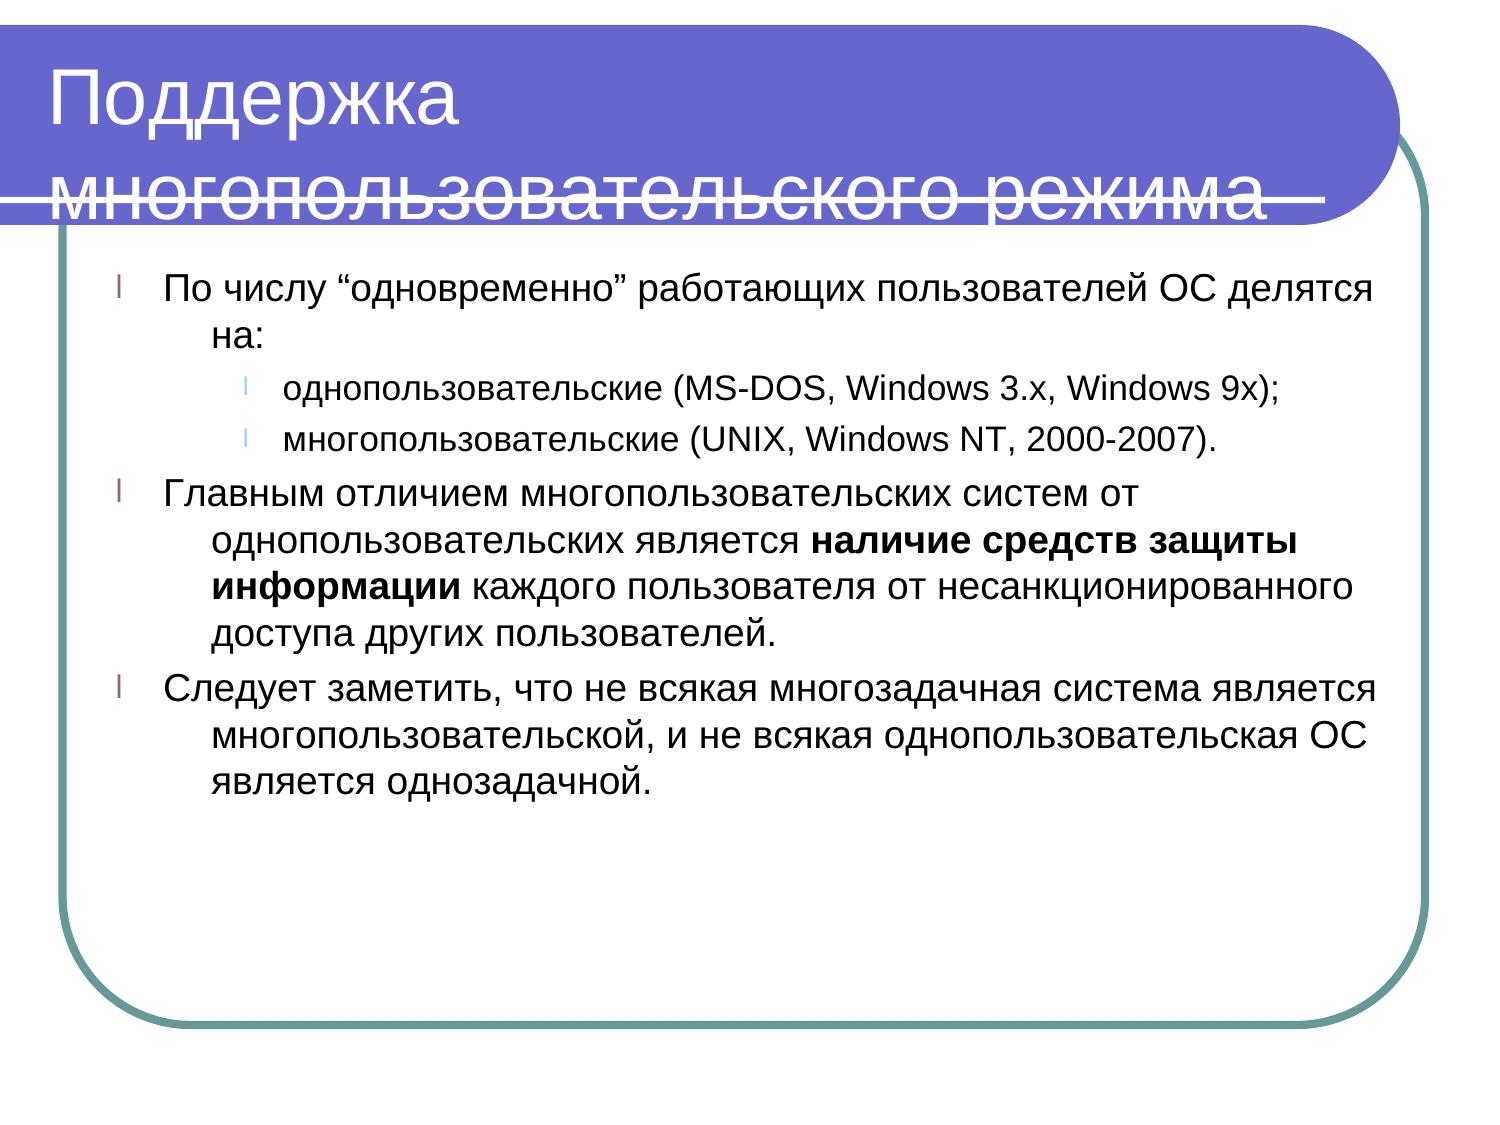

# Поддержка многопользовательского режима
По числу “одновременно” работающих пользователей ОС делятся на:
однопользовательские (MS-DOS, Windows 3.x, Windows 9x);
многопользовательские (UNIX, Windows NT, 2000-2007).
Главным отличием многопользовательских систем от однопользовательских является наличие средств защиты информации каждого пользователя от несанкционированного доступа других пользователей.
Следует заметить, что не всякая многозадачная система является многопользовательской, и не всякая однопользовательская ОС является однозадачной.